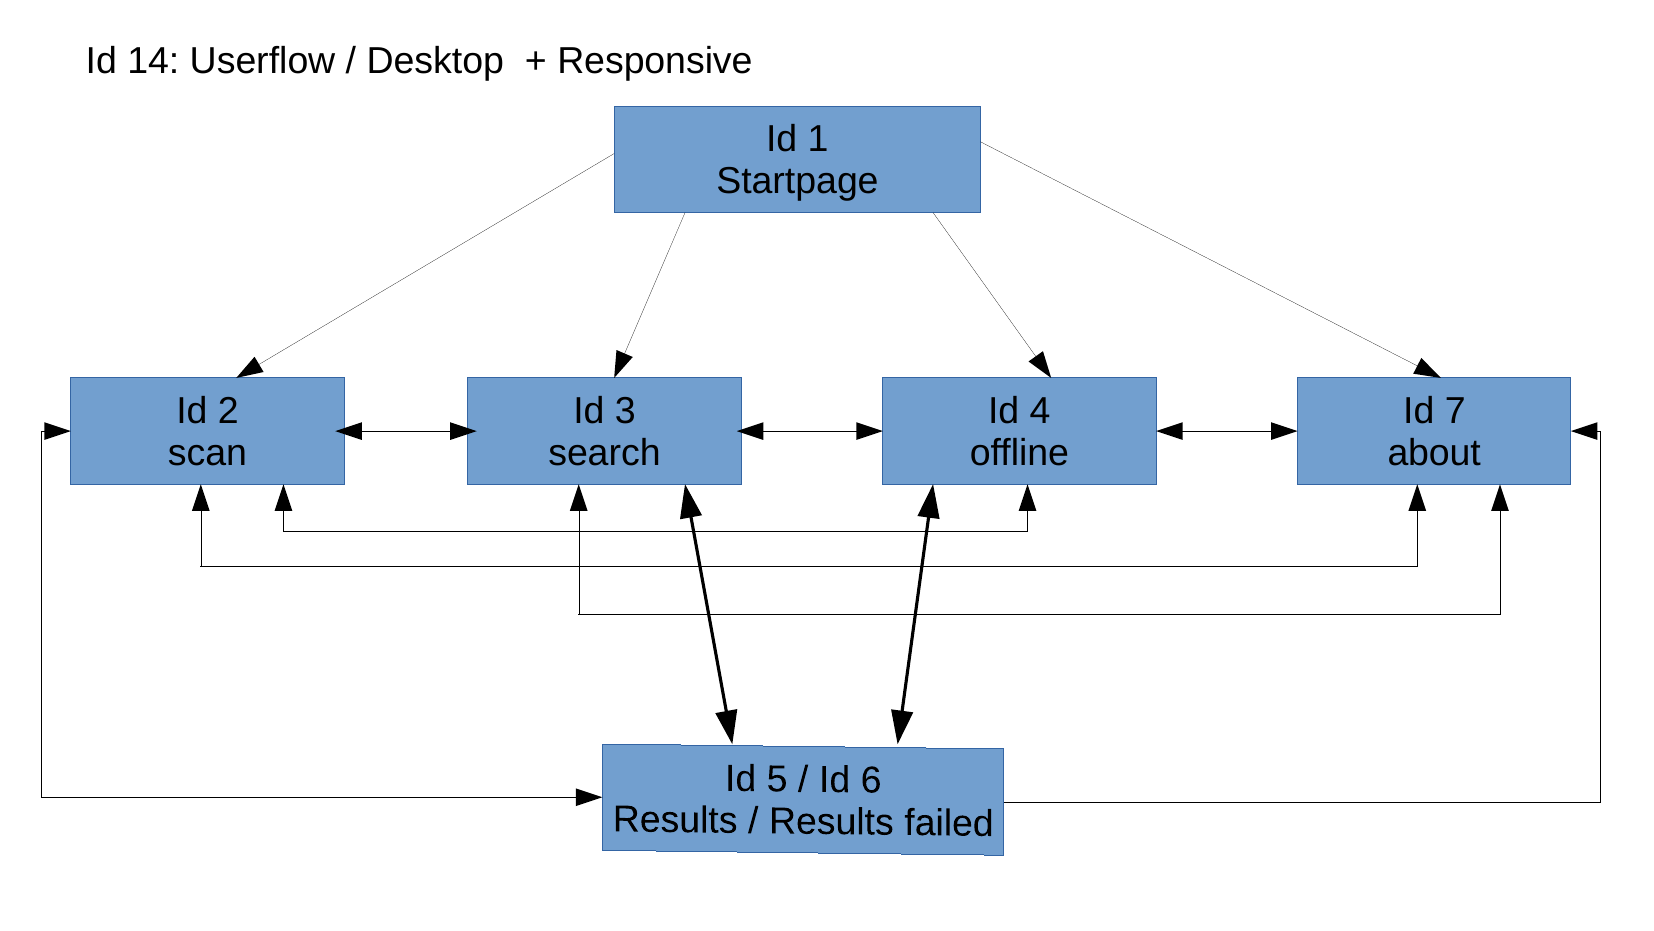

Id 14: Userflow / Desktop + Responsive
Id 1
Startpage
Id 2
scan
Id 3
search
Id 4
offline
Id 7
about
Id 5 / Id 6
Results / Results failed